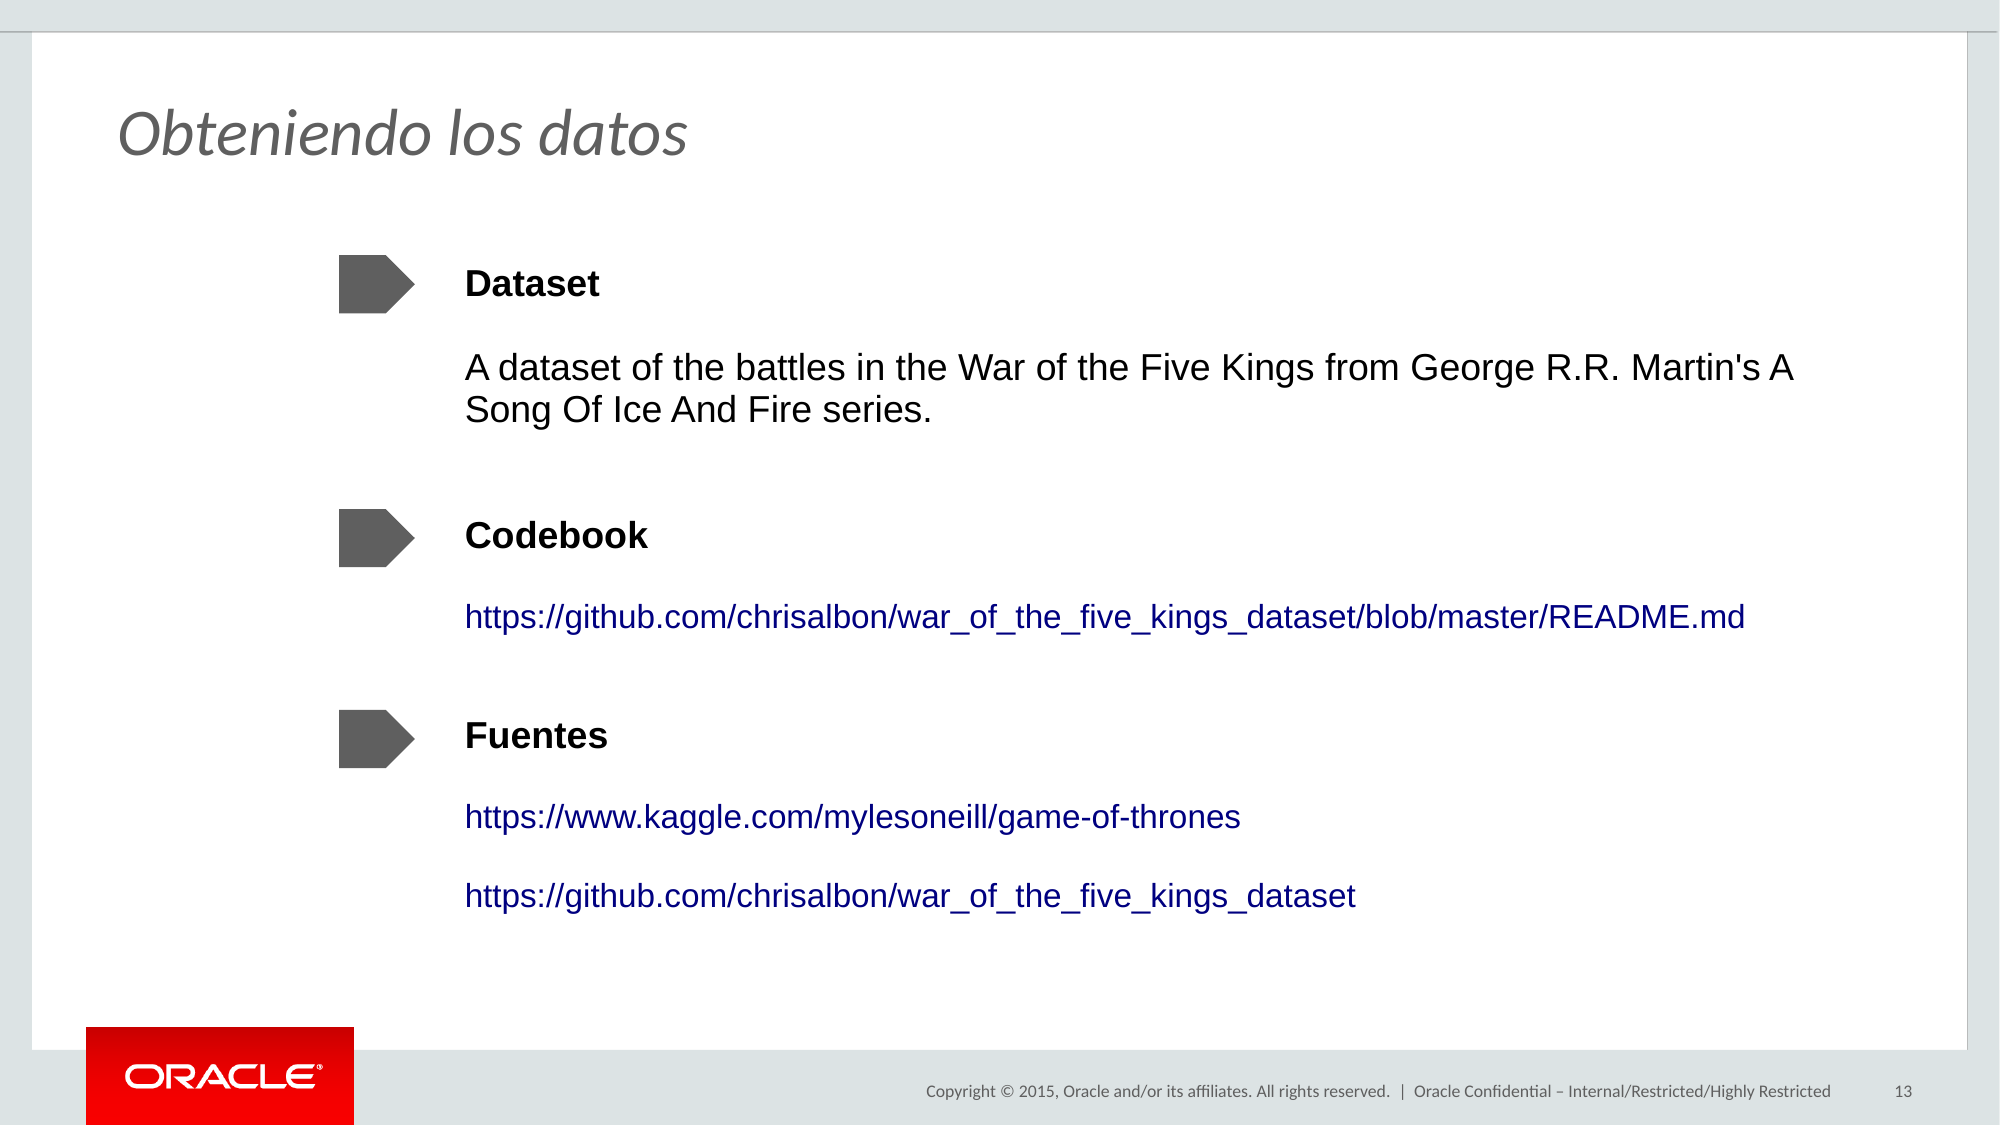

# Obteniendo los datos
Dataset
A dataset of the battles in the War of the Five Kings from George R.R. Martin's A Song Of Ice And Fire series.
Codebook
https://github.com/chrisalbon/war_of_the_five_kings_dataset/blob/master/README.md
Fuentes
https://www.kaggle.com/mylesoneill/game-of-thrones
https://github.com/chrisalbon/war_of_the_five_kings_dataset
Oracle Confidential – Internal/Restricted/Highly Restricted